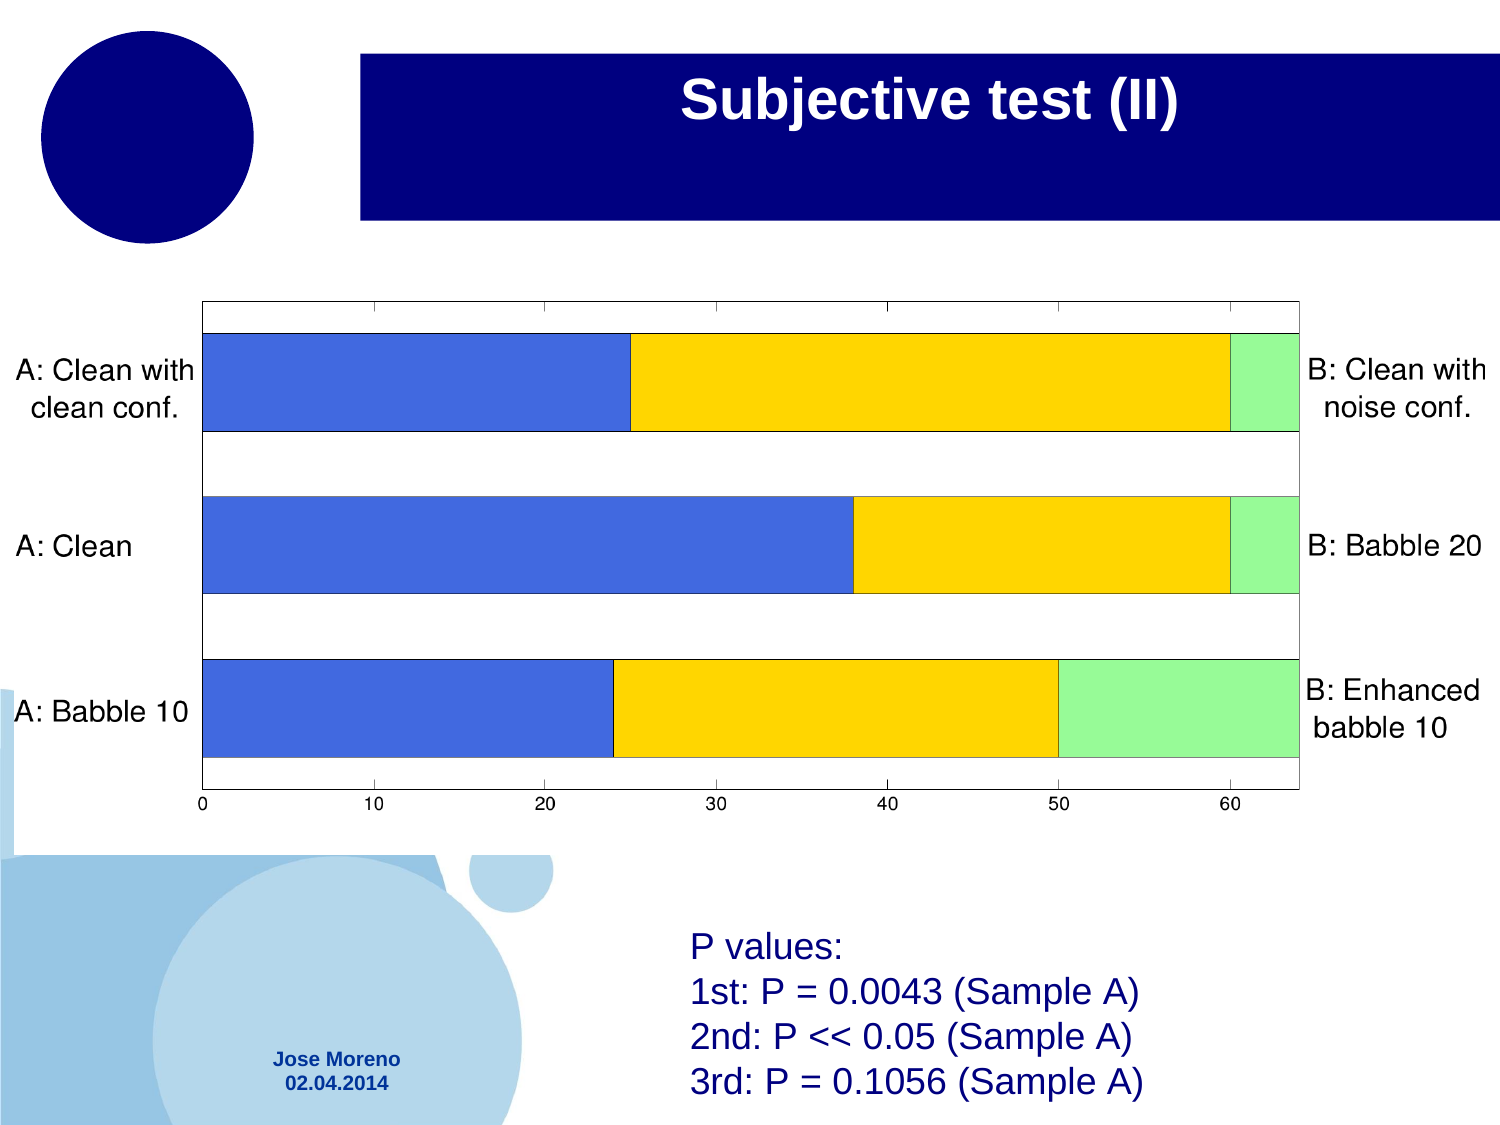

# Subjective test (II)
P values:
1st: P = 0.0043 (Sample A)
2nd: P << 0.05 (Sample A)
3rd: P = 0.1056 (Sample A)